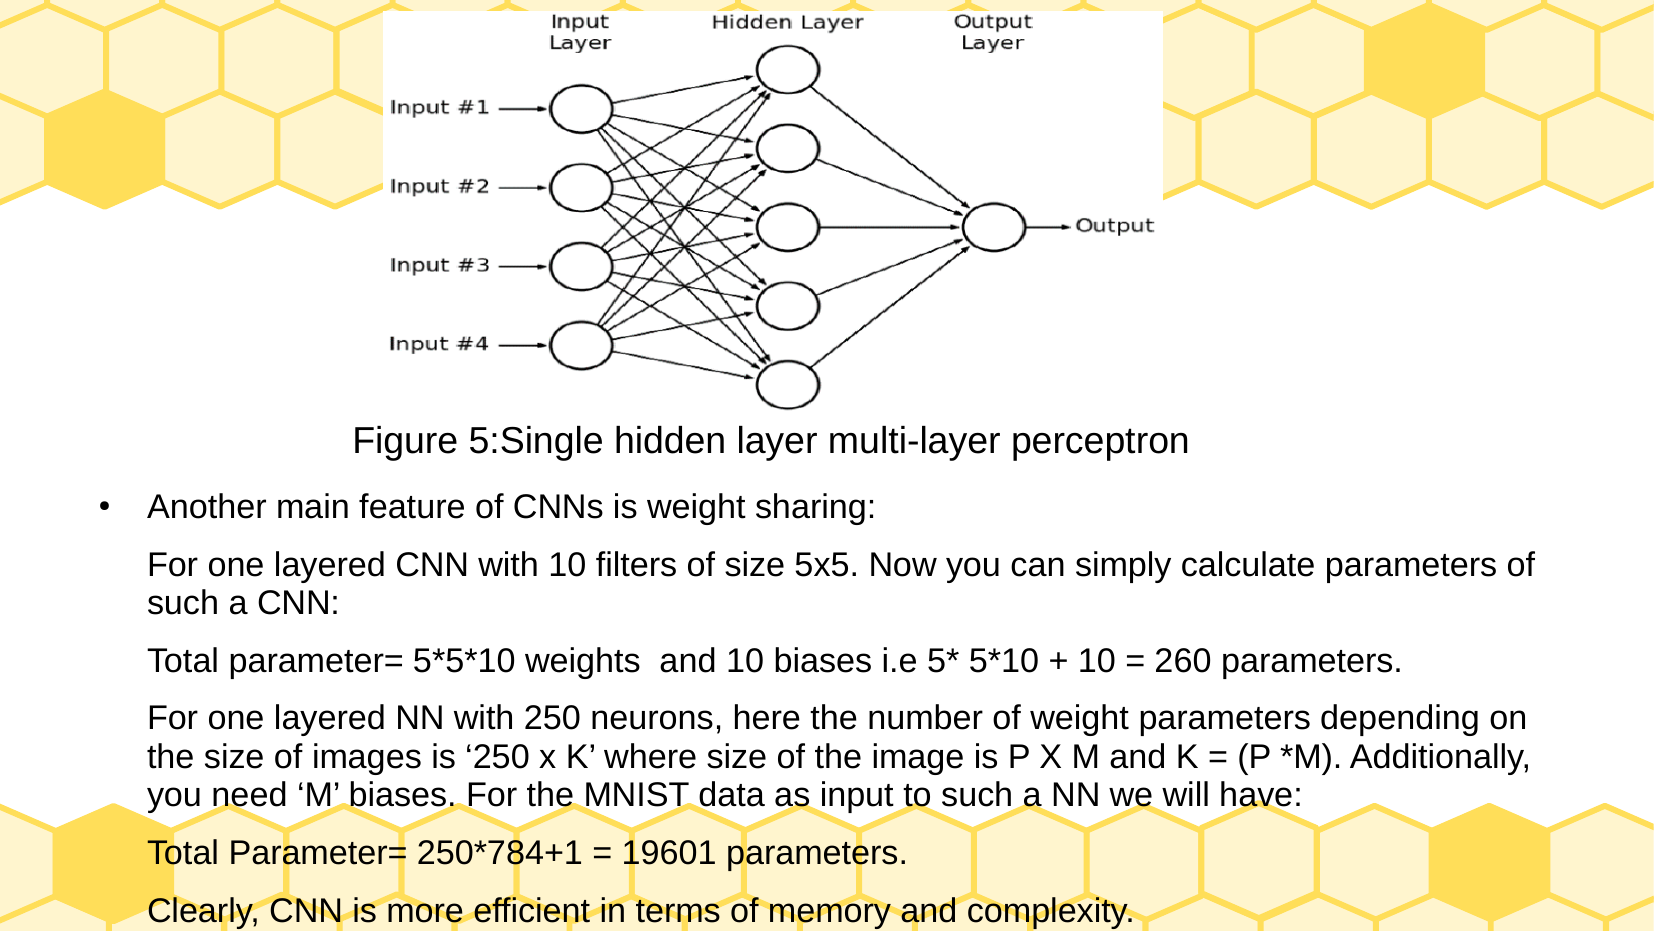

Figure 5:Single hidden layer multi-layer perceptron
# Another main feature of CNNs is weight sharing:
For one layered CNN with 10 filters of size 5x5. Now you can simply calculate parameters of such a CNN:
Total parameter= 5*5*10 weights and 10 biases i.e 5* 5*10 + 10 = 260 parameters.
For one layered NN with 250 neurons, here the number of weight parameters depending on the size of images is ‘250 x K’ where size of the image is P X M and K = (P *M). Additionally, you need ‘M’ biases. For the MNIST data as input to such a NN we will have:
Total Parameter= 250*784+1 = 19601 parameters.
Clearly, CNN is more efficient in terms of memory and complexity.